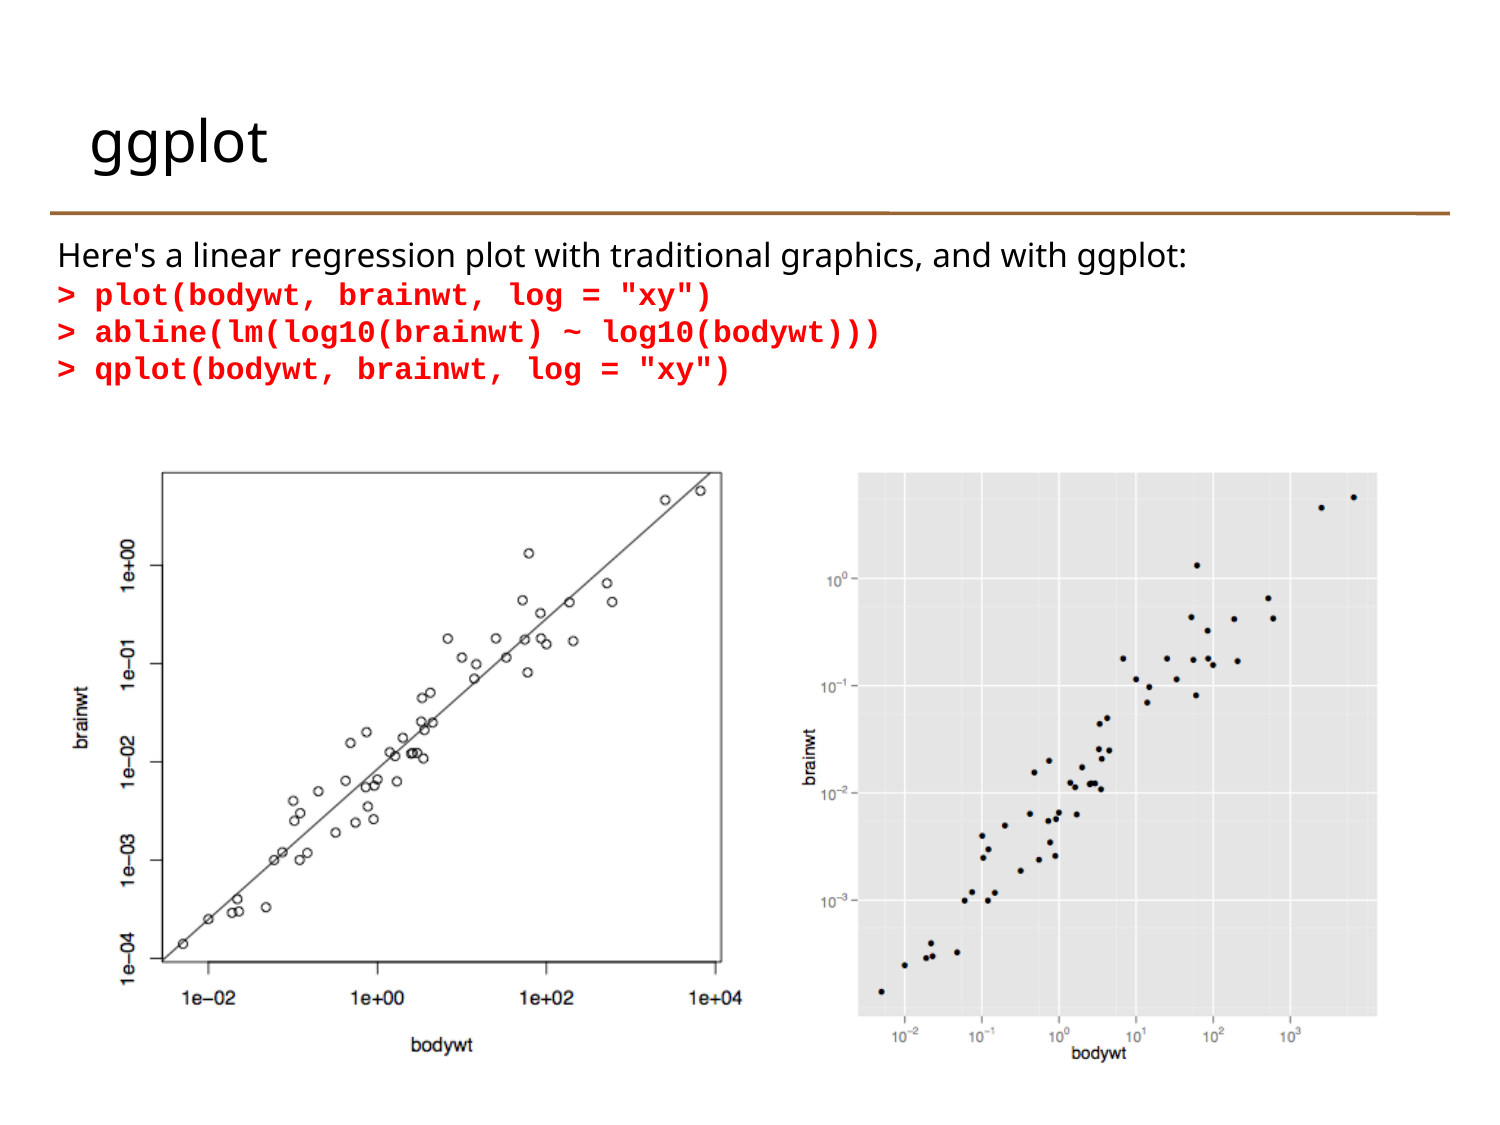

ggplot
Here's a linear regression plot with traditional graphics, and with ggplot:
> plot(bodywt, brainwt, log = "xy")
> abline(lm(log10(brainwt) ~ log10(bodywt)))
> qplot(bodywt, brainwt, log = "xy")